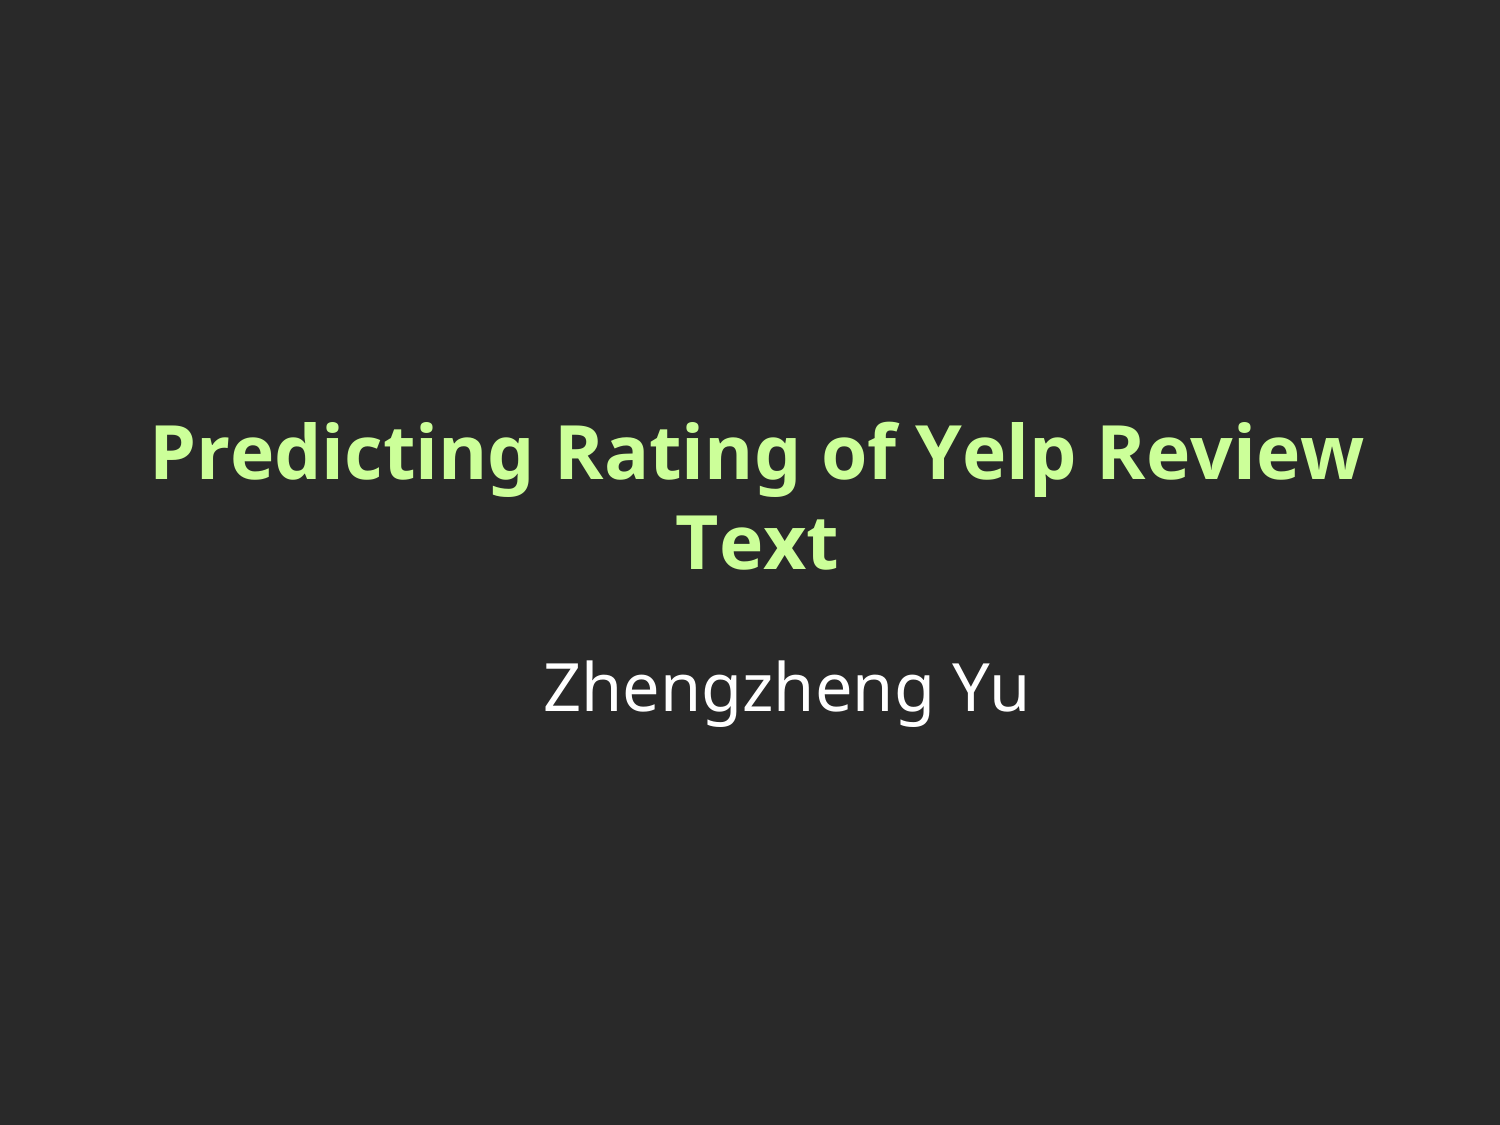

# Predicting Rating of Yelp Review Text
Zhengzheng Yu